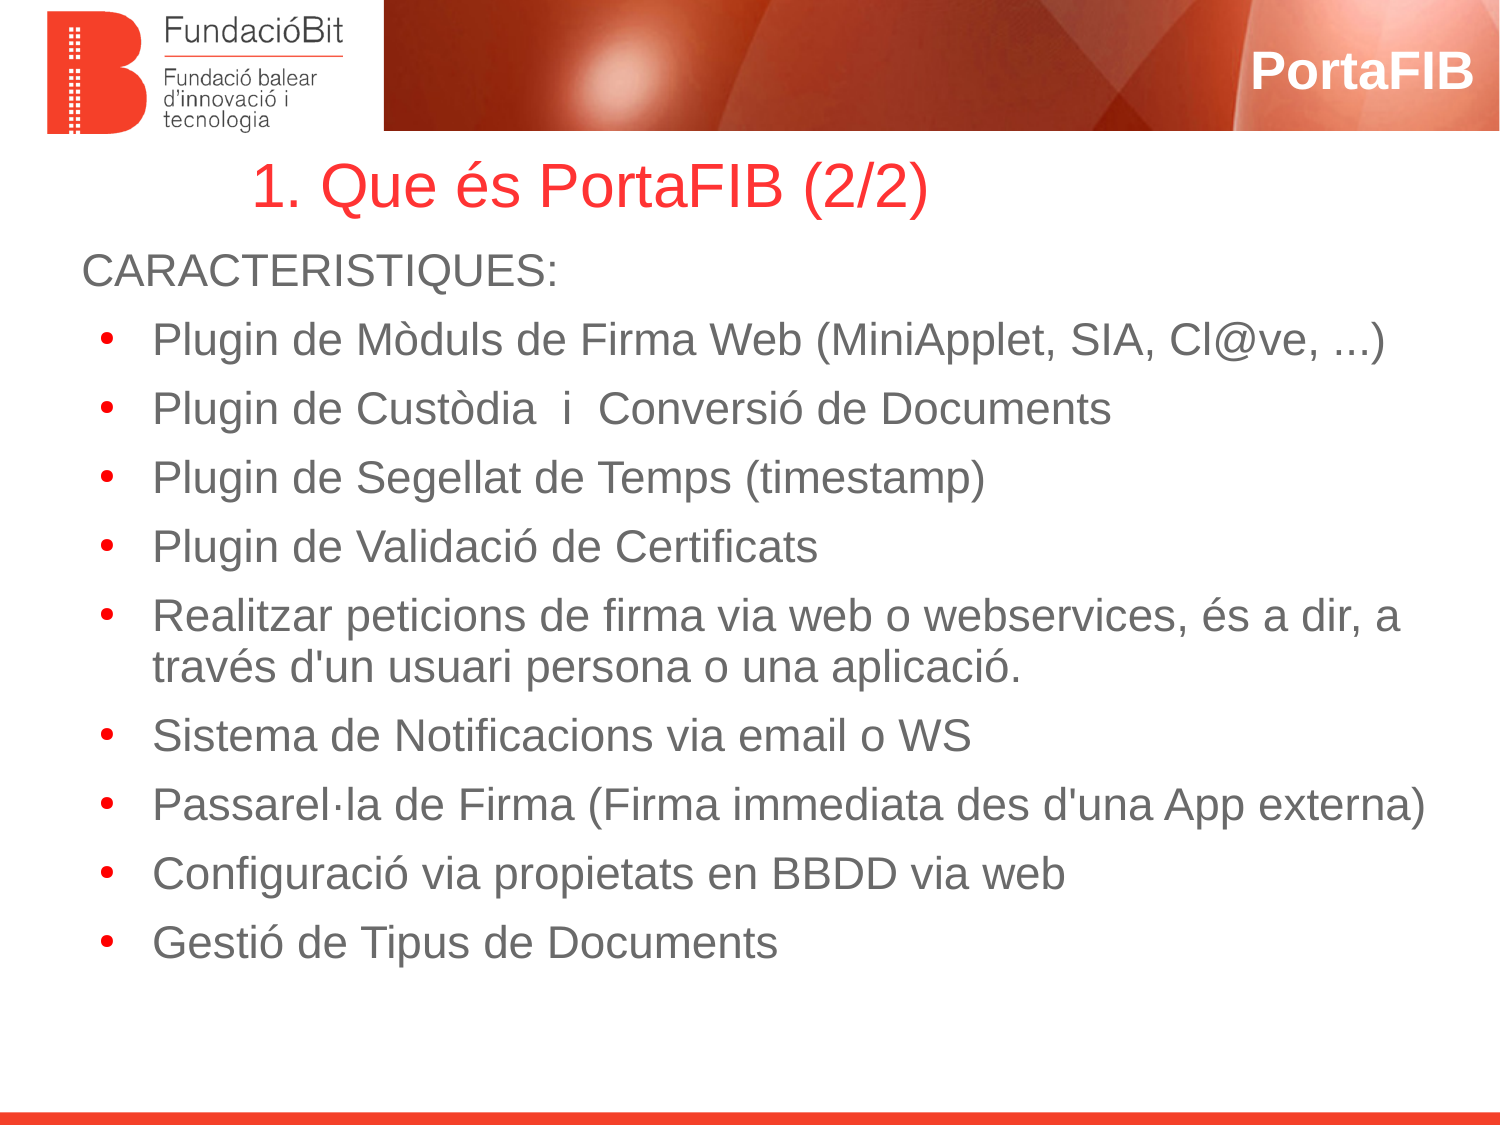

# PortaFIB
 1. Que és PortaFIB (2/2)
CARACTERISTIQUES:
Plugin de Mòduls de Firma Web (MiniApplet, SIA, Cl@ve, ...)
Plugin de Custòdia i Conversió de Documents
Plugin de Segellat de Temps (timestamp)
Plugin de Validació de Certificats
Realitzar peticions de firma via web o webservices, és a dir, a través d'un usuari persona o una aplicació.
Sistema de Notificacions via email o WS
Passarel·la de Firma (Firma immediata des d'una App externa)
Configuració via propietats en BBDD via web
Gestió de Tipus de Documents